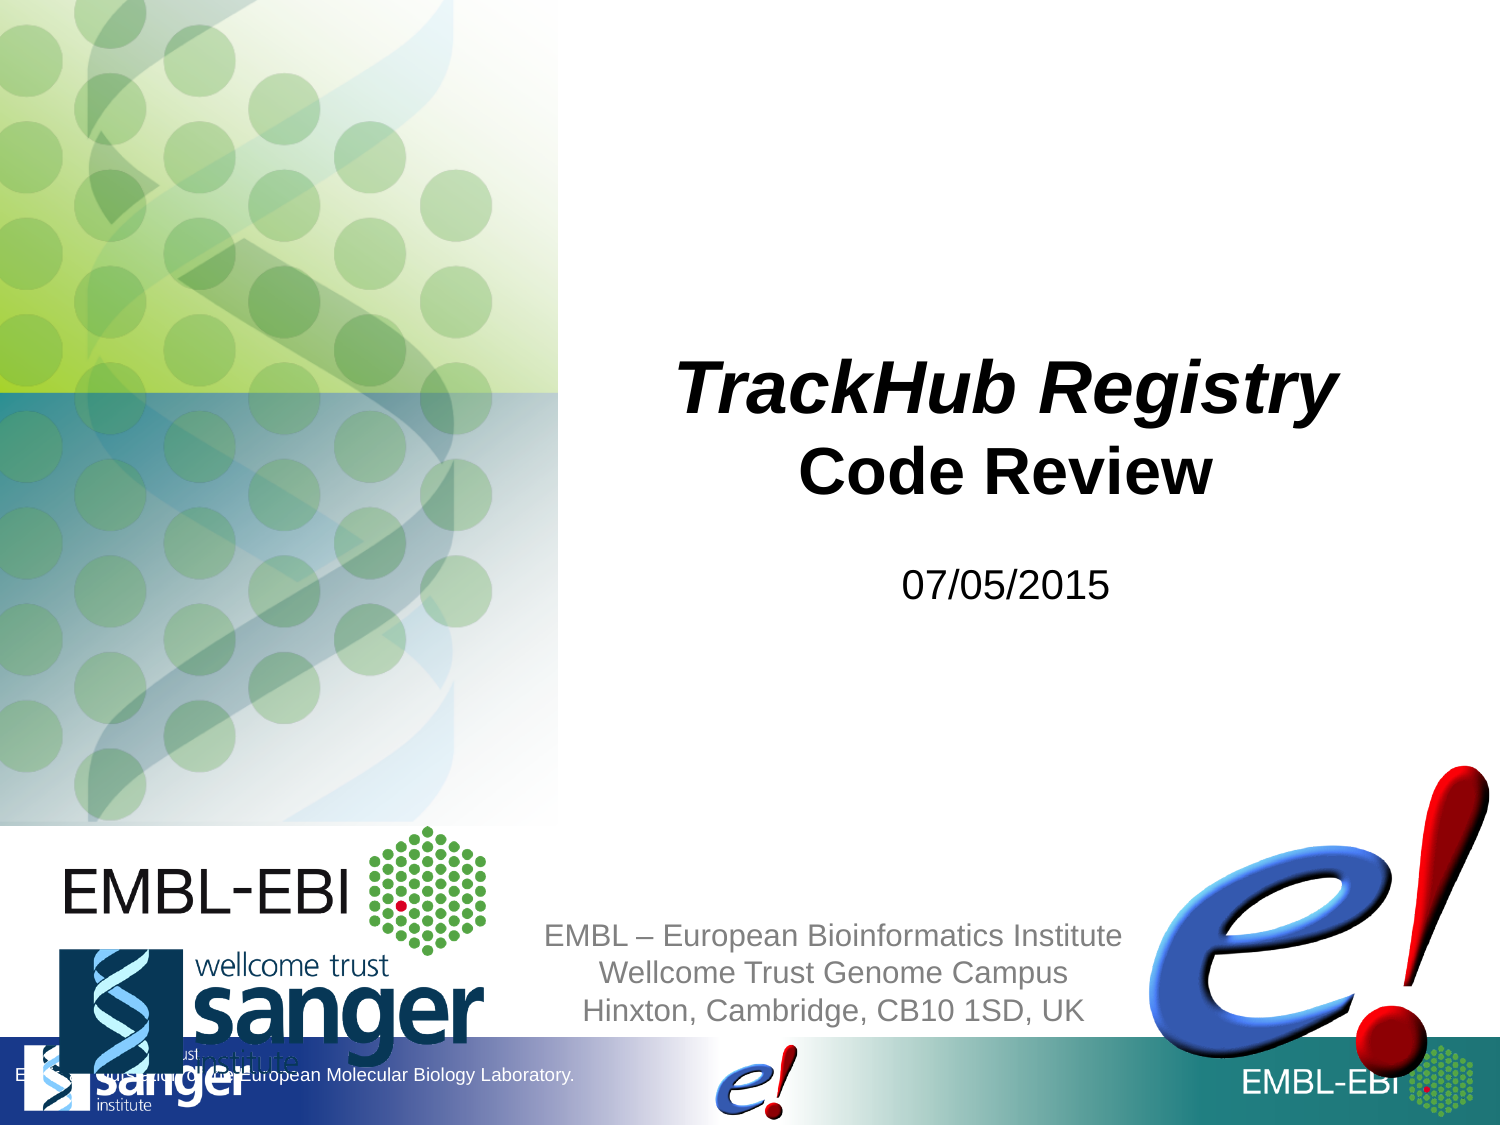

TrackHub Registry
Code Review
07/05/2015
EMBL – European Bioinformatics Institute
Wellcome Trust Genome Campus
Hinxton, Cambridge, CB10 1SD, UK